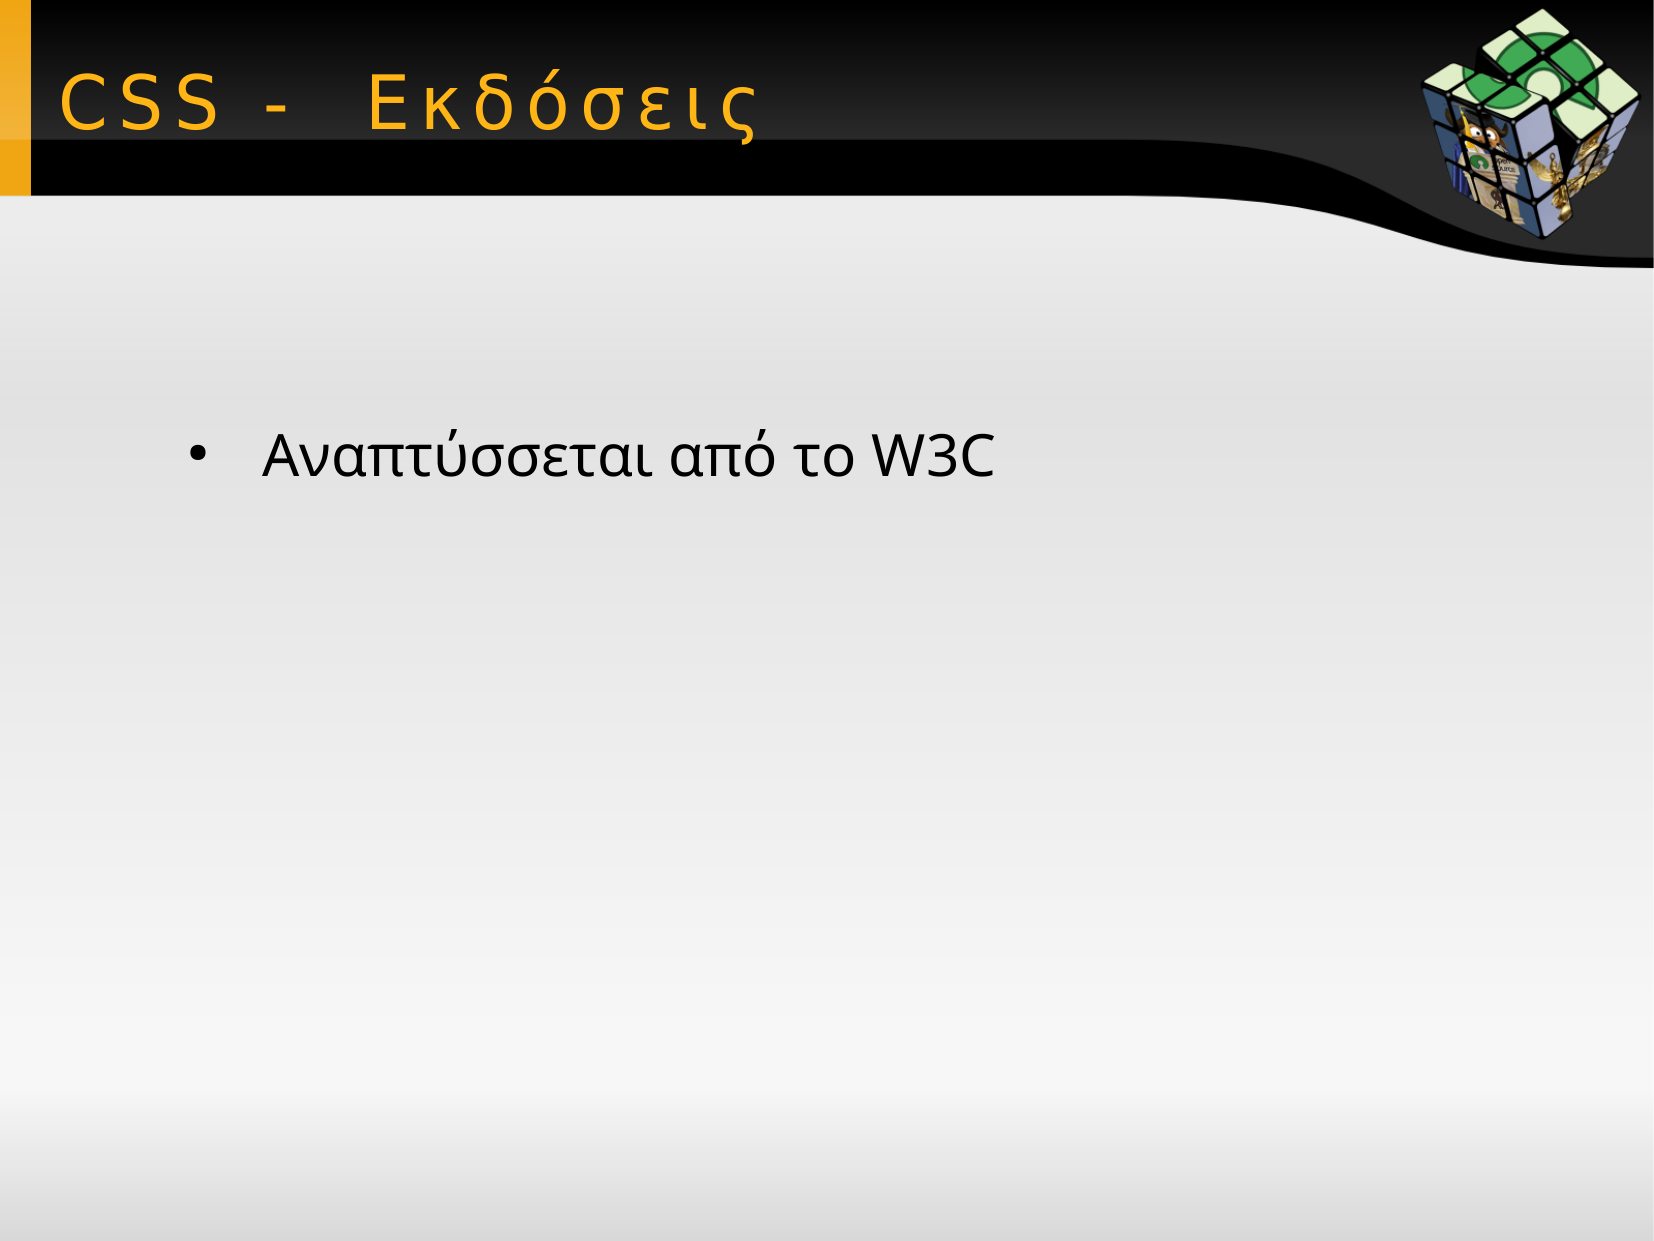

# CSS - Εκδόσεις
Αναπτύσσεται από το W3C